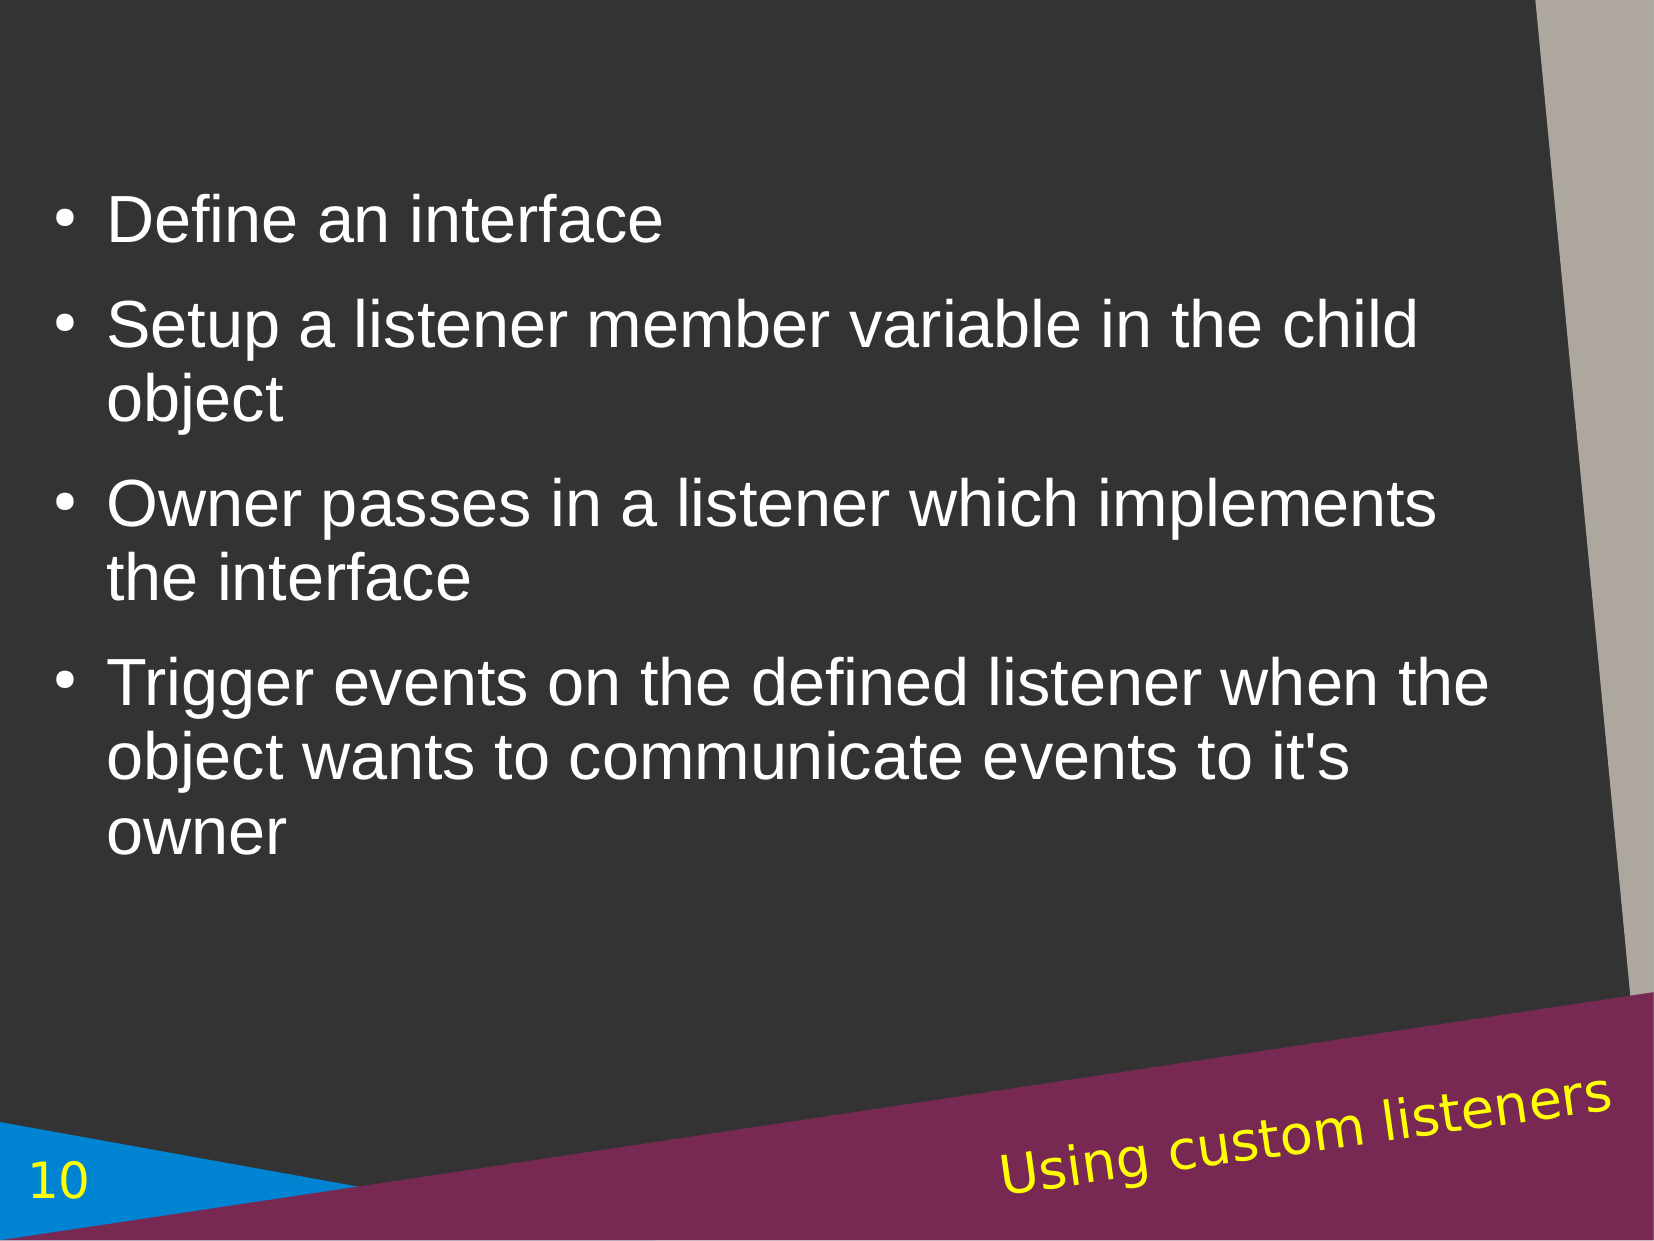

Define an interface
Setup a listener member variable in the child object
Owner passes in a listener which implements the interface
Trigger events on the defined listener when the object wants to communicate events to it's owner
# Using custom listeners
10